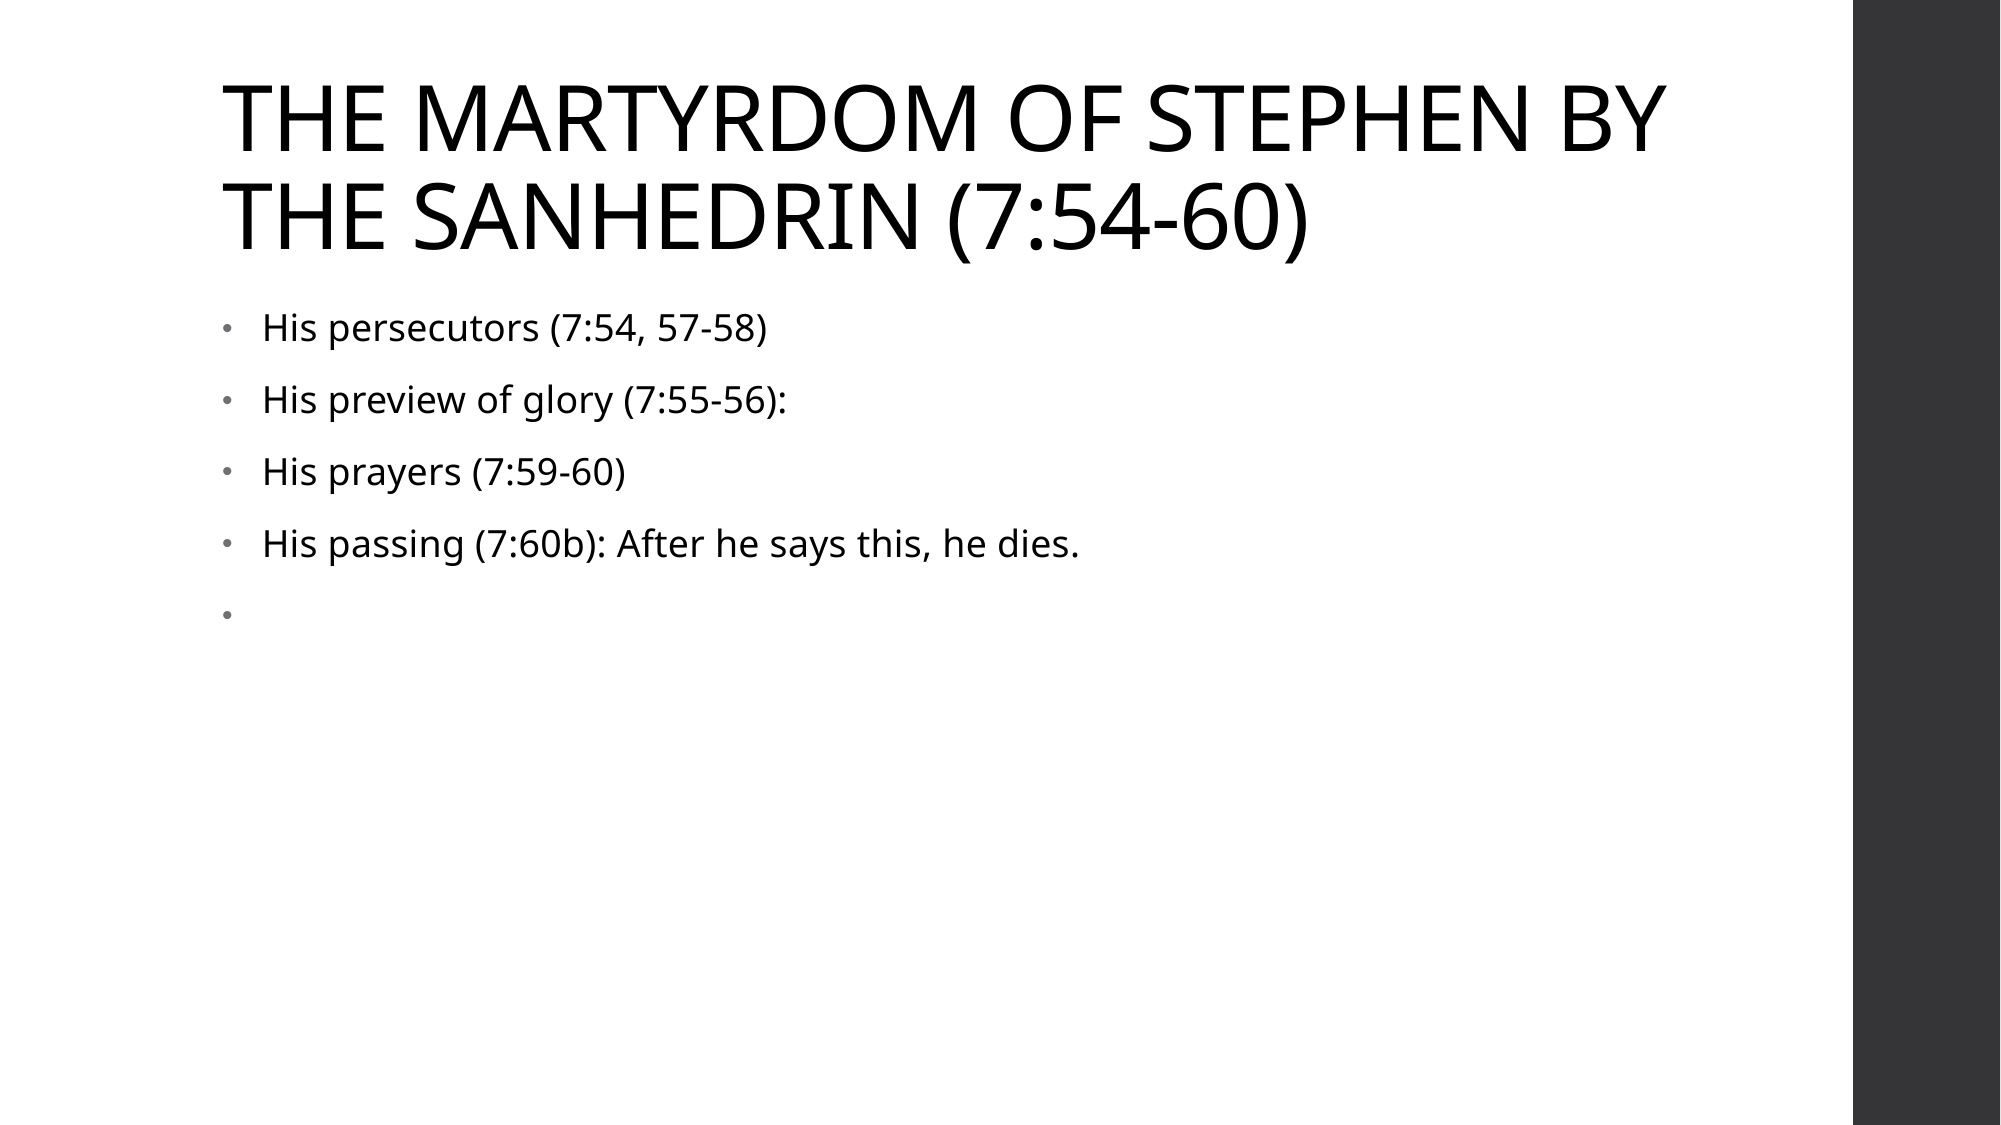

# THE MARTYRDOM OF STEPHEN BY THE SANHEDRIN (7:54-60)
 His persecutors (7:54, 57-58)
 His preview of glory (7:55-56):
 His prayers (7:59-60)
 His passing (7:60b): After he says this, he dies.